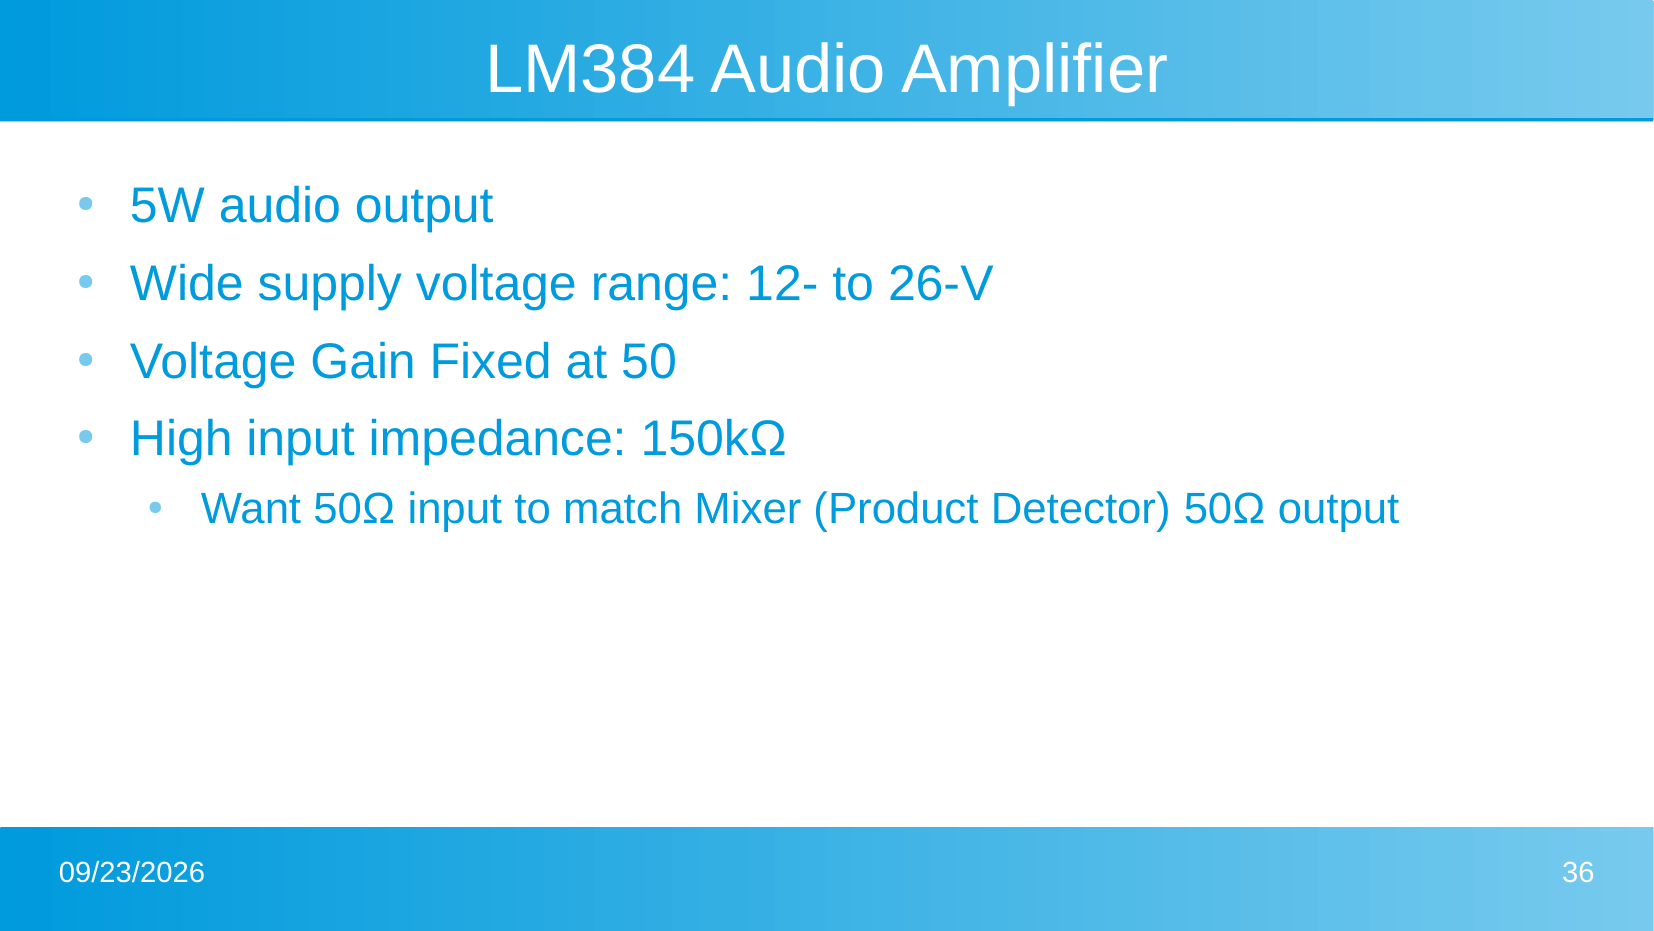

# LM384 Audio Amplifier
5W audio output
Wide supply voltage range: 12- to 26-V
Voltage Gain Fixed at 50
High input impedance: 150kΩ
Want 50Ω input to match Mixer (Product Detector) 50Ω output
36